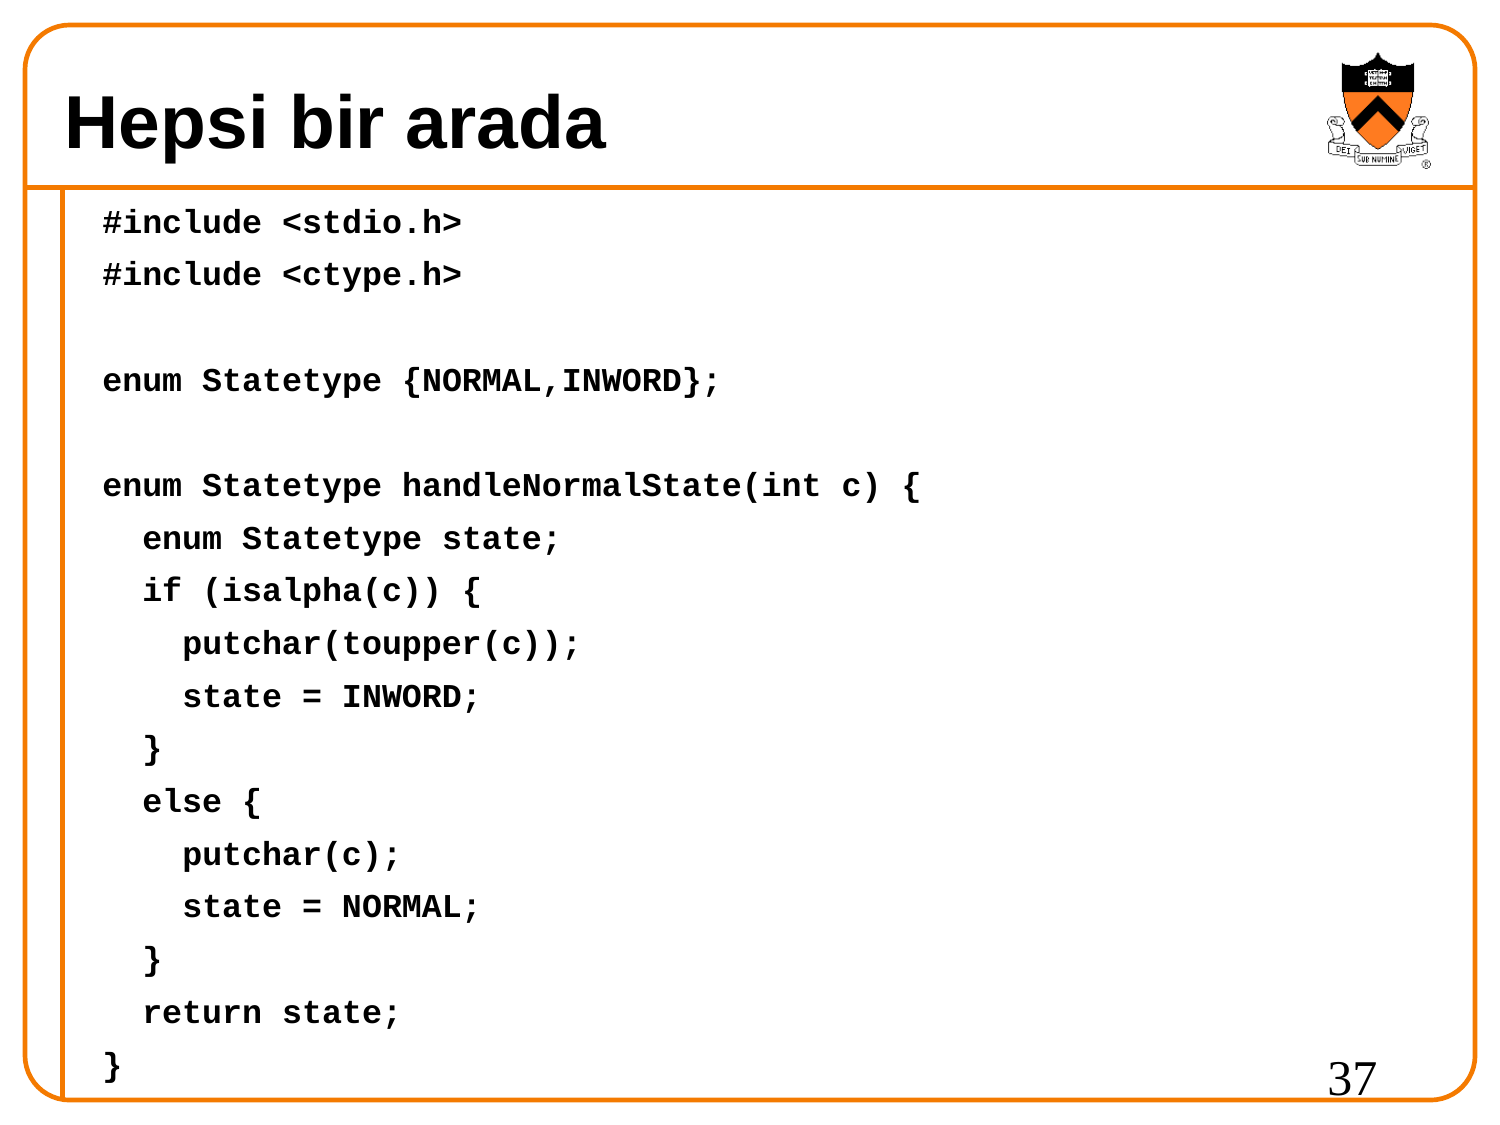

Hepsi bir arada
# #include <stdio.h>
#include <ctype.h>
enum Statetype {NORMAL,INWORD};
enum Statetype handleNormalState(int c) {
 enum Statetype state;
 if (isalpha(c)) {
 putchar(toupper(c));
 state = INWORD;
 }
 else {
 putchar(c);
 state = NORMAL;
 }
 return state;
}
37